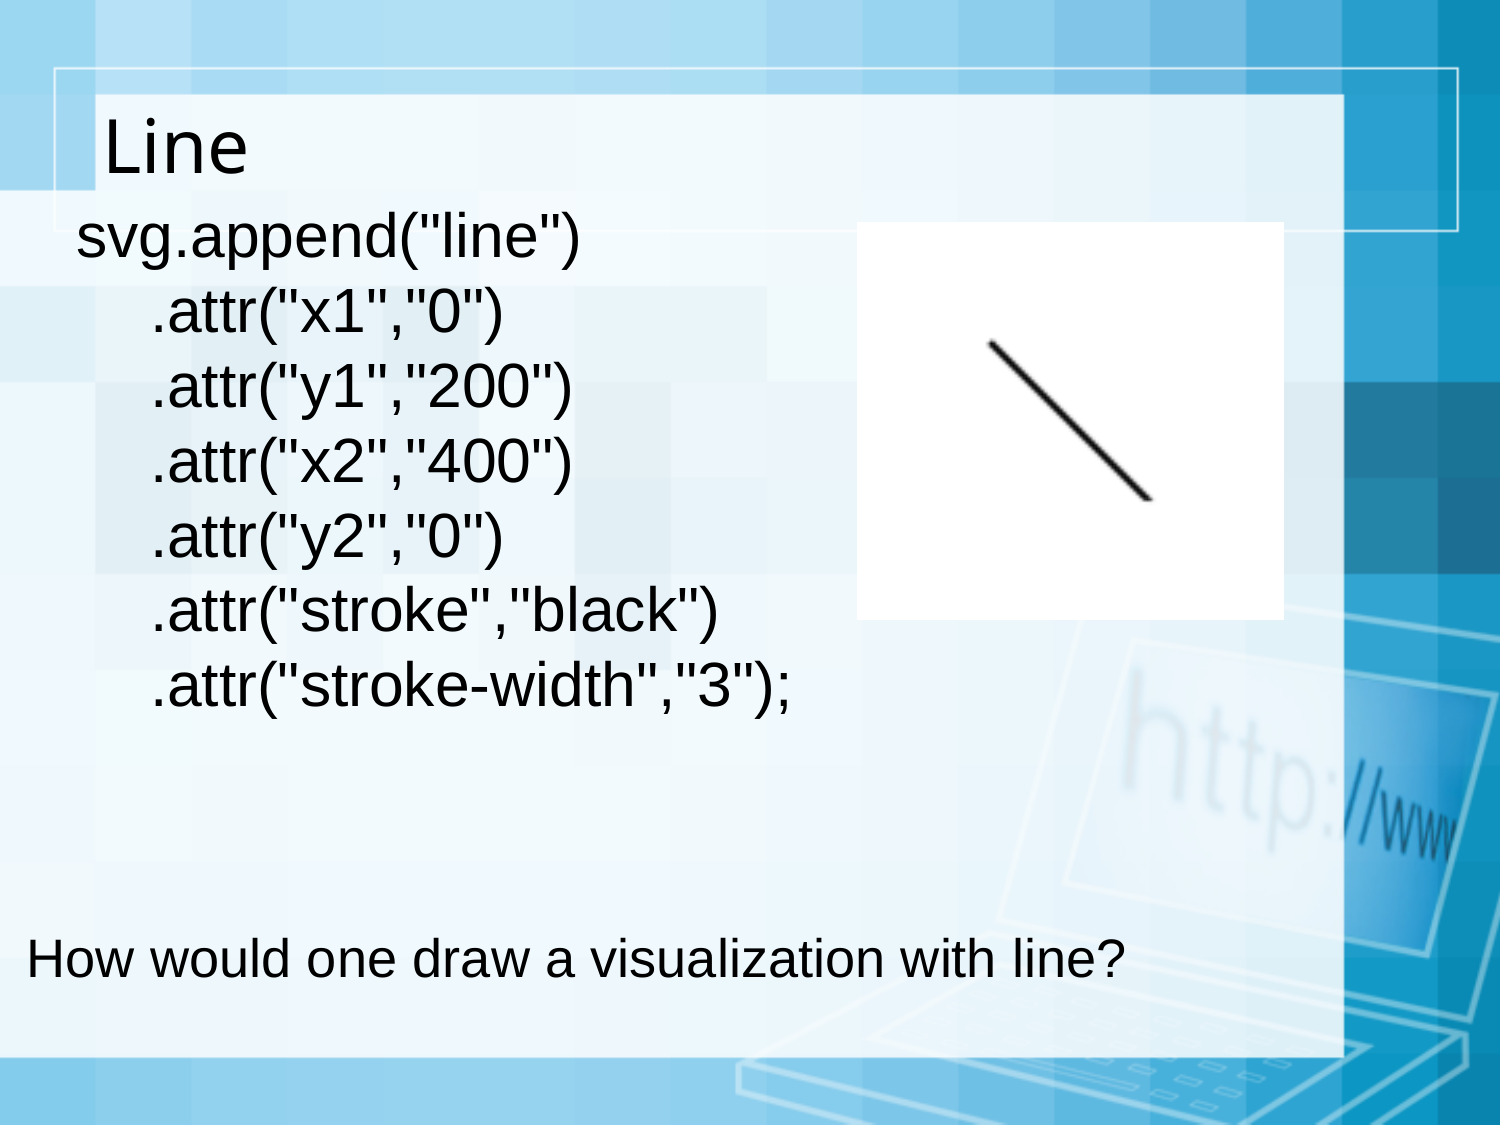

# Line
svg.append("line")
	.attr("x1","0")
	.attr("y1","200")
	.attr("x2","400")
	.attr("y2","0")
	.attr("stroke","black")
	.attr("stroke-width","3");
How would one draw a visualization with line?